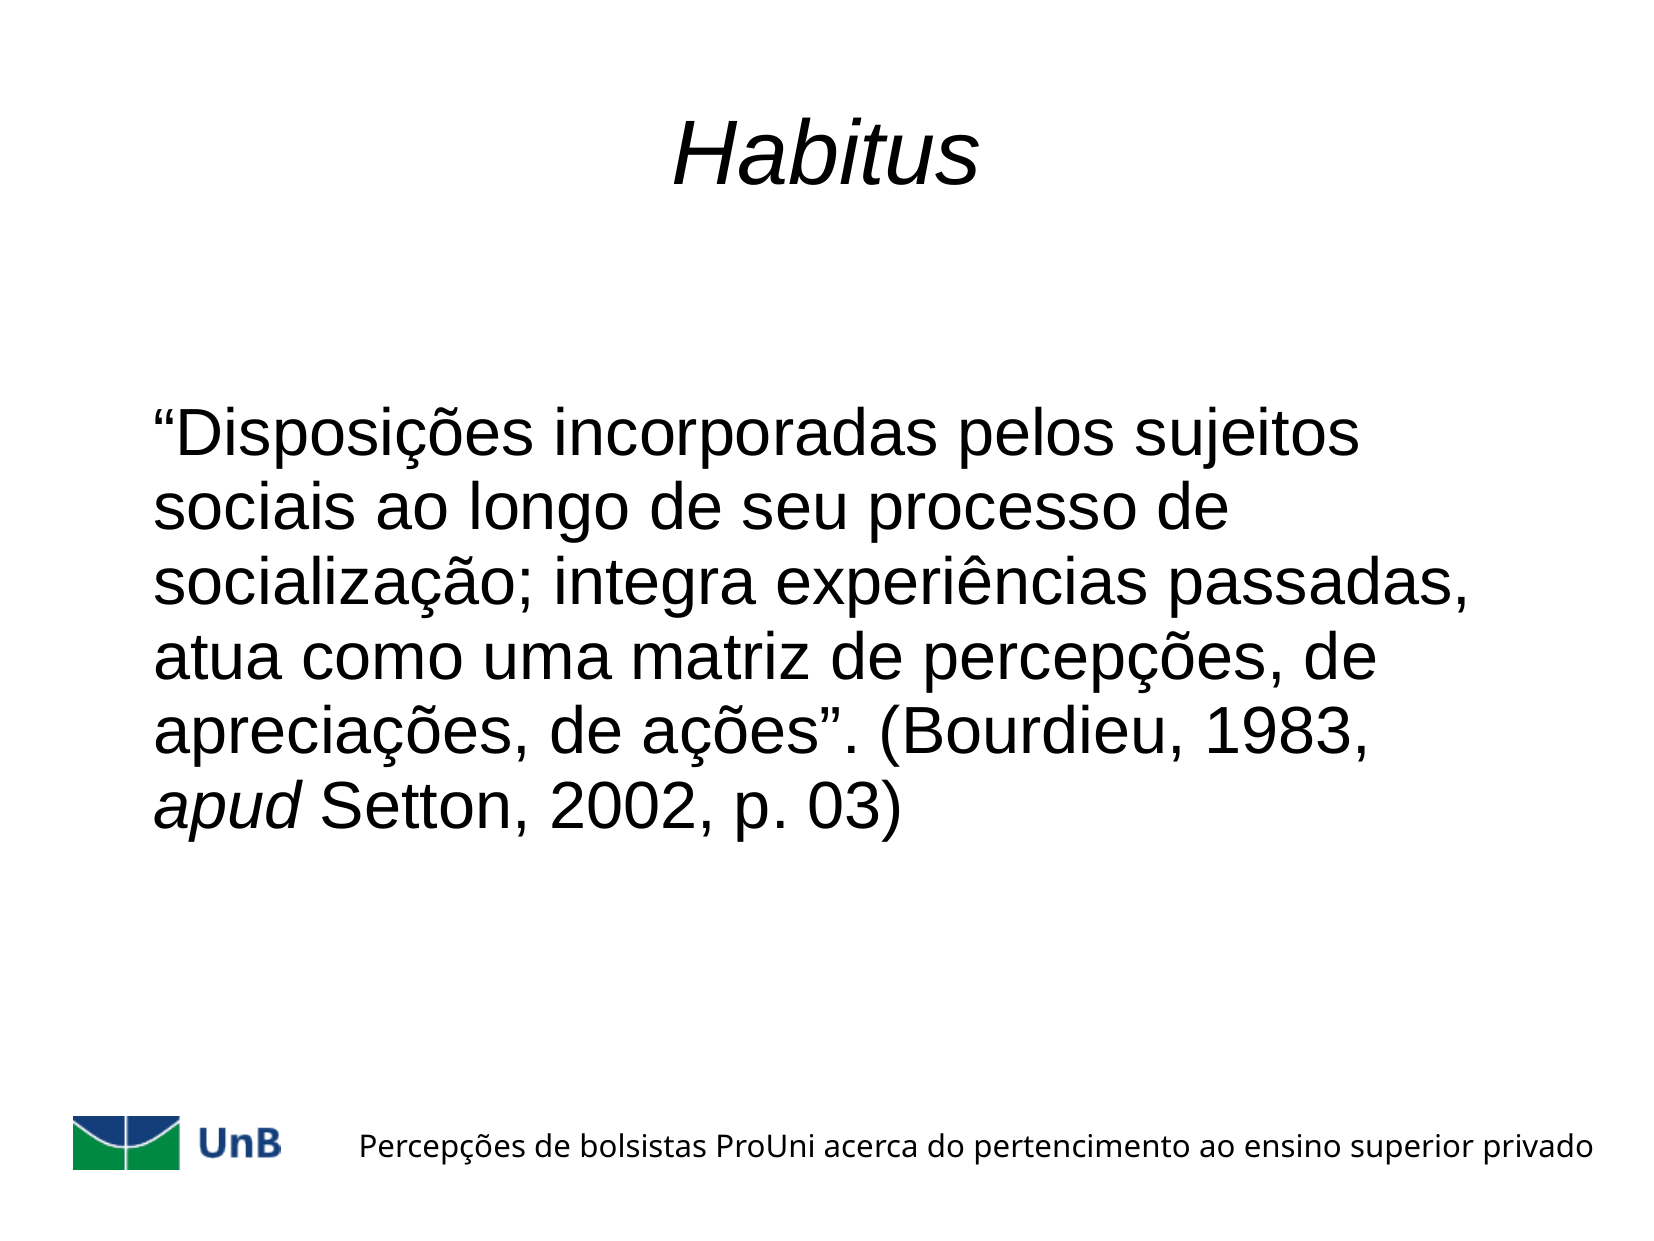

# Habitus
“Disposições incorporadas pelos sujeitos sociais ao longo de seu processo de socialização; integra experiências passadas, atua como uma matriz de percepções, de apreciações, de ações”. (Bourdieu, 1983, apud Setton, 2002, p. 03)
Percepções de bolsistas ProUni acerca do pertencimento ao ensino superior privado